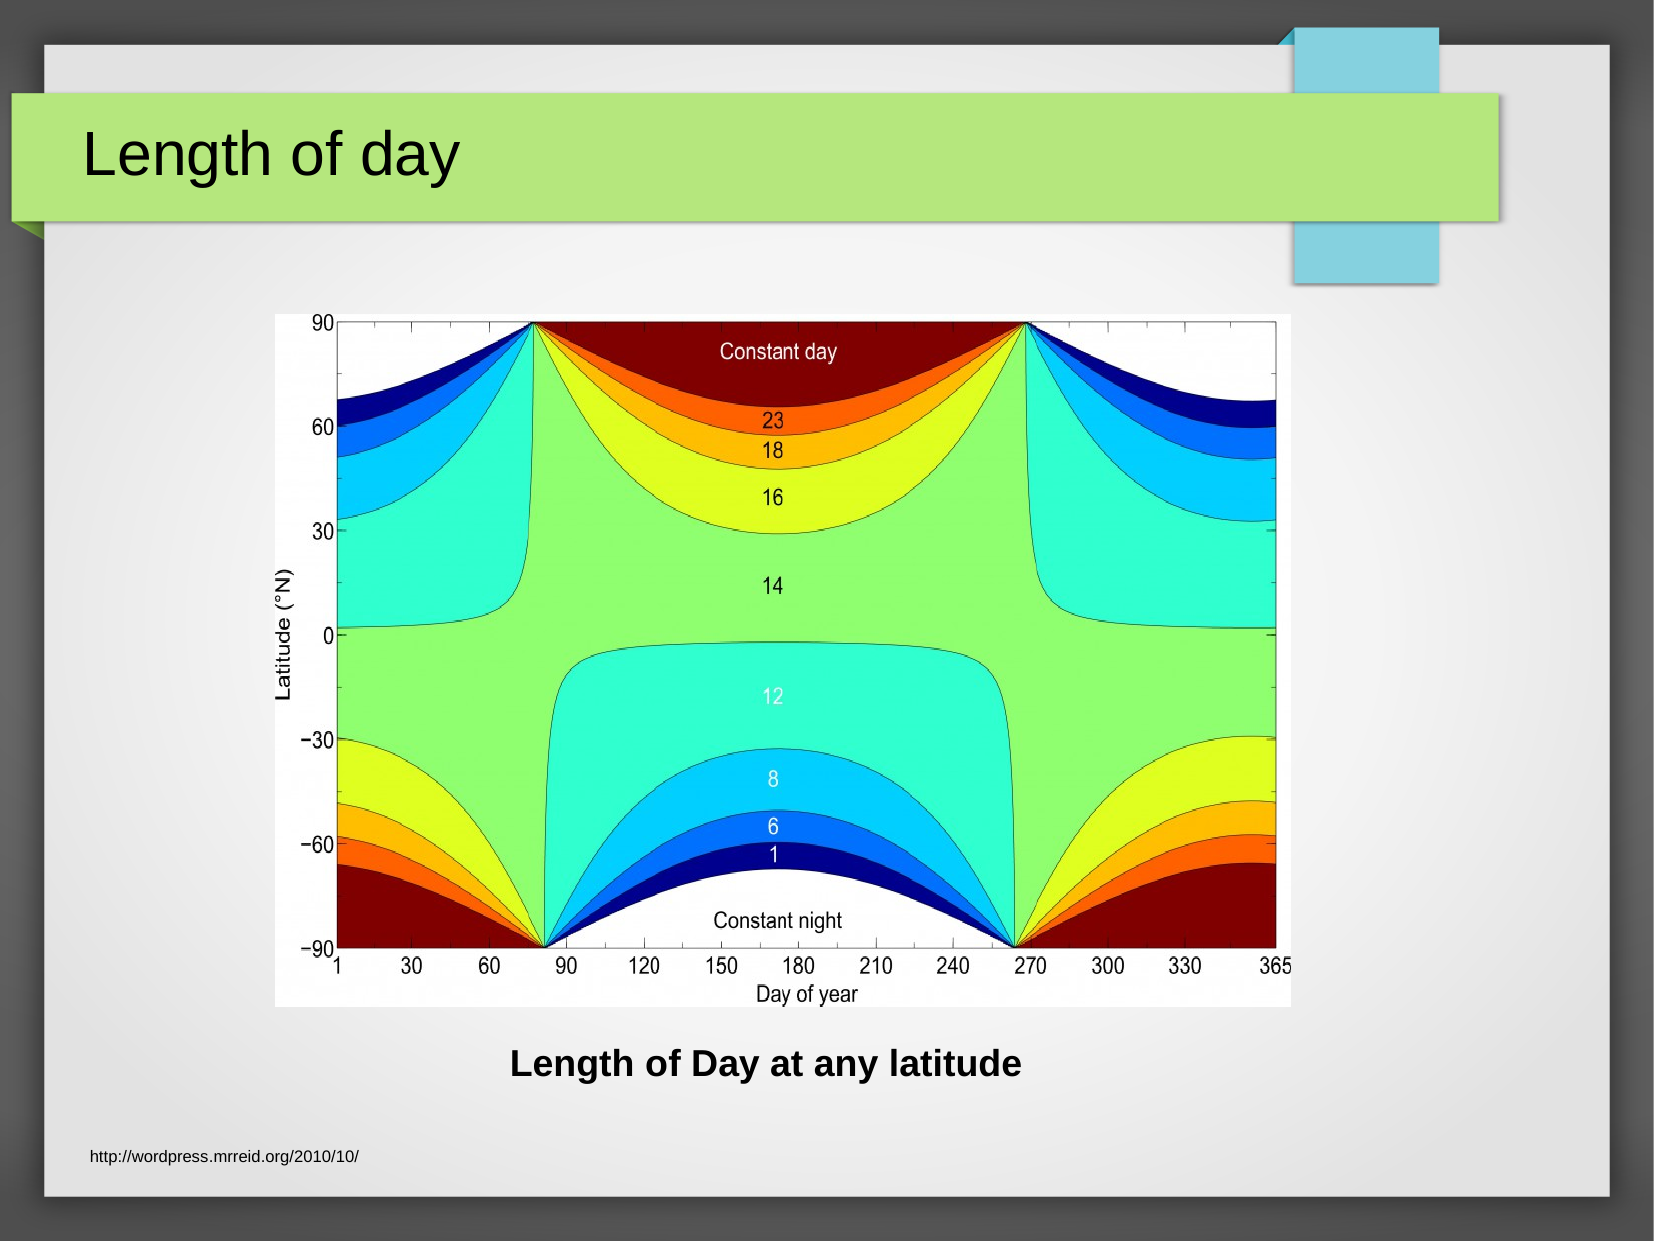

# Length of day
Length of Day at any latitude
http://wordpress.mrreid.org/2010/10/